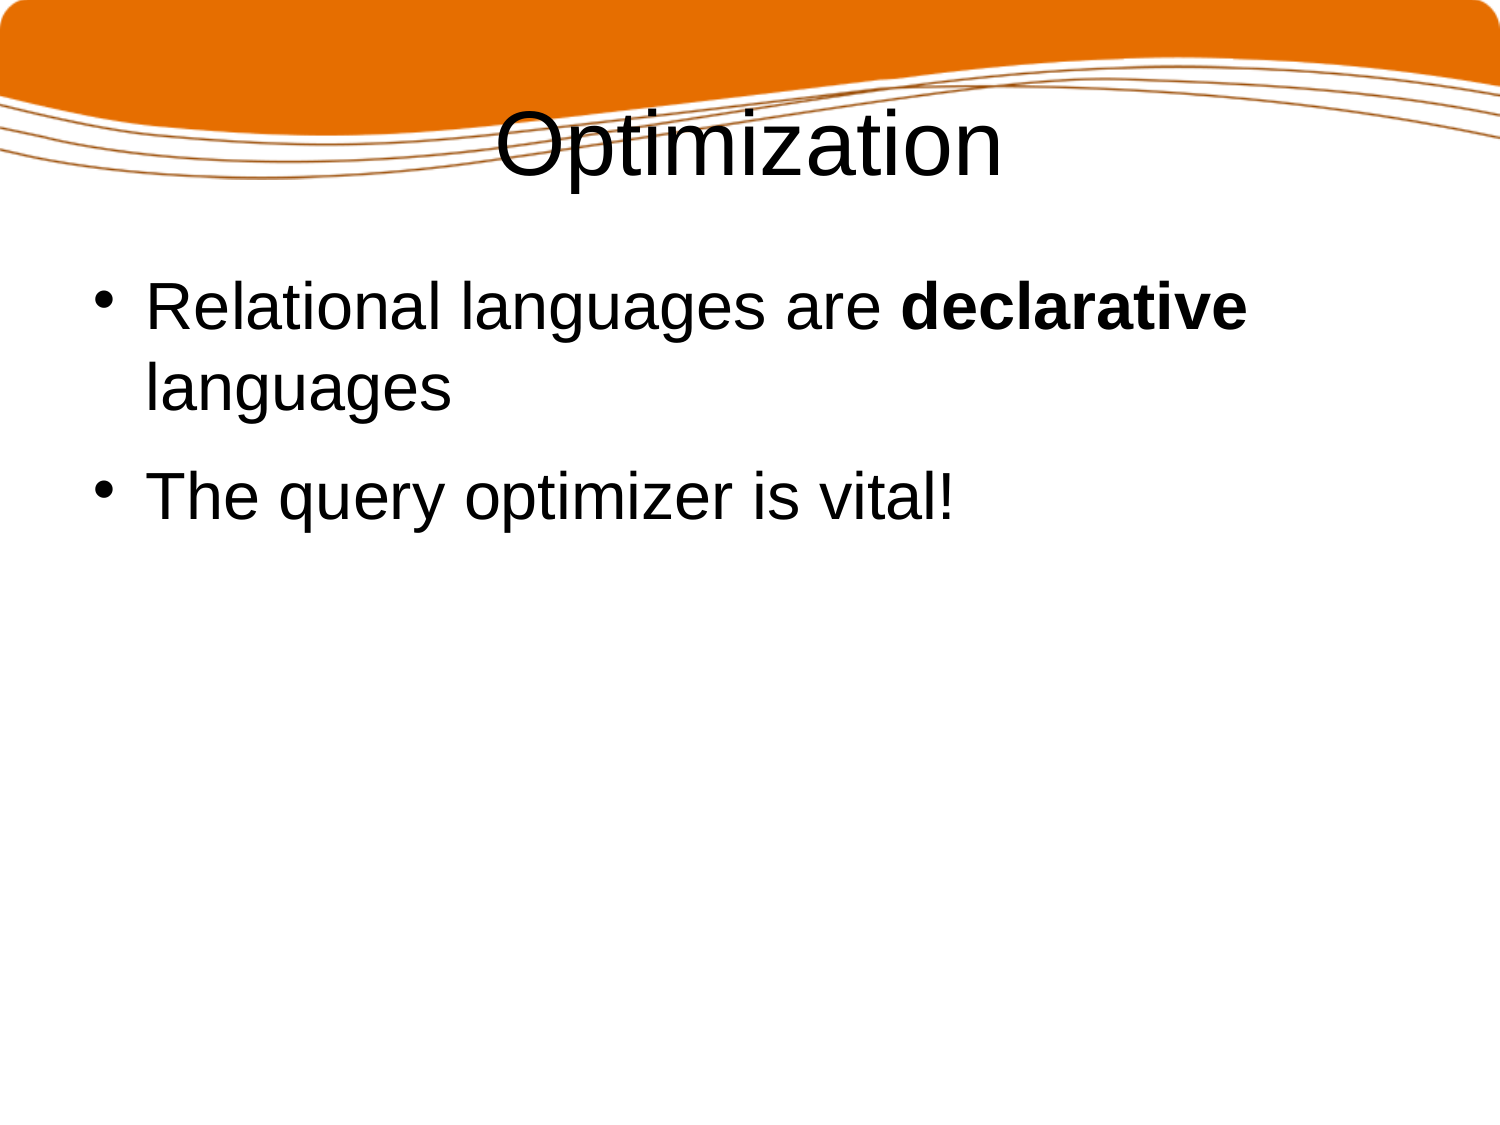

Optimization
Relational languages are declarative languages
The query optimizer is vital!